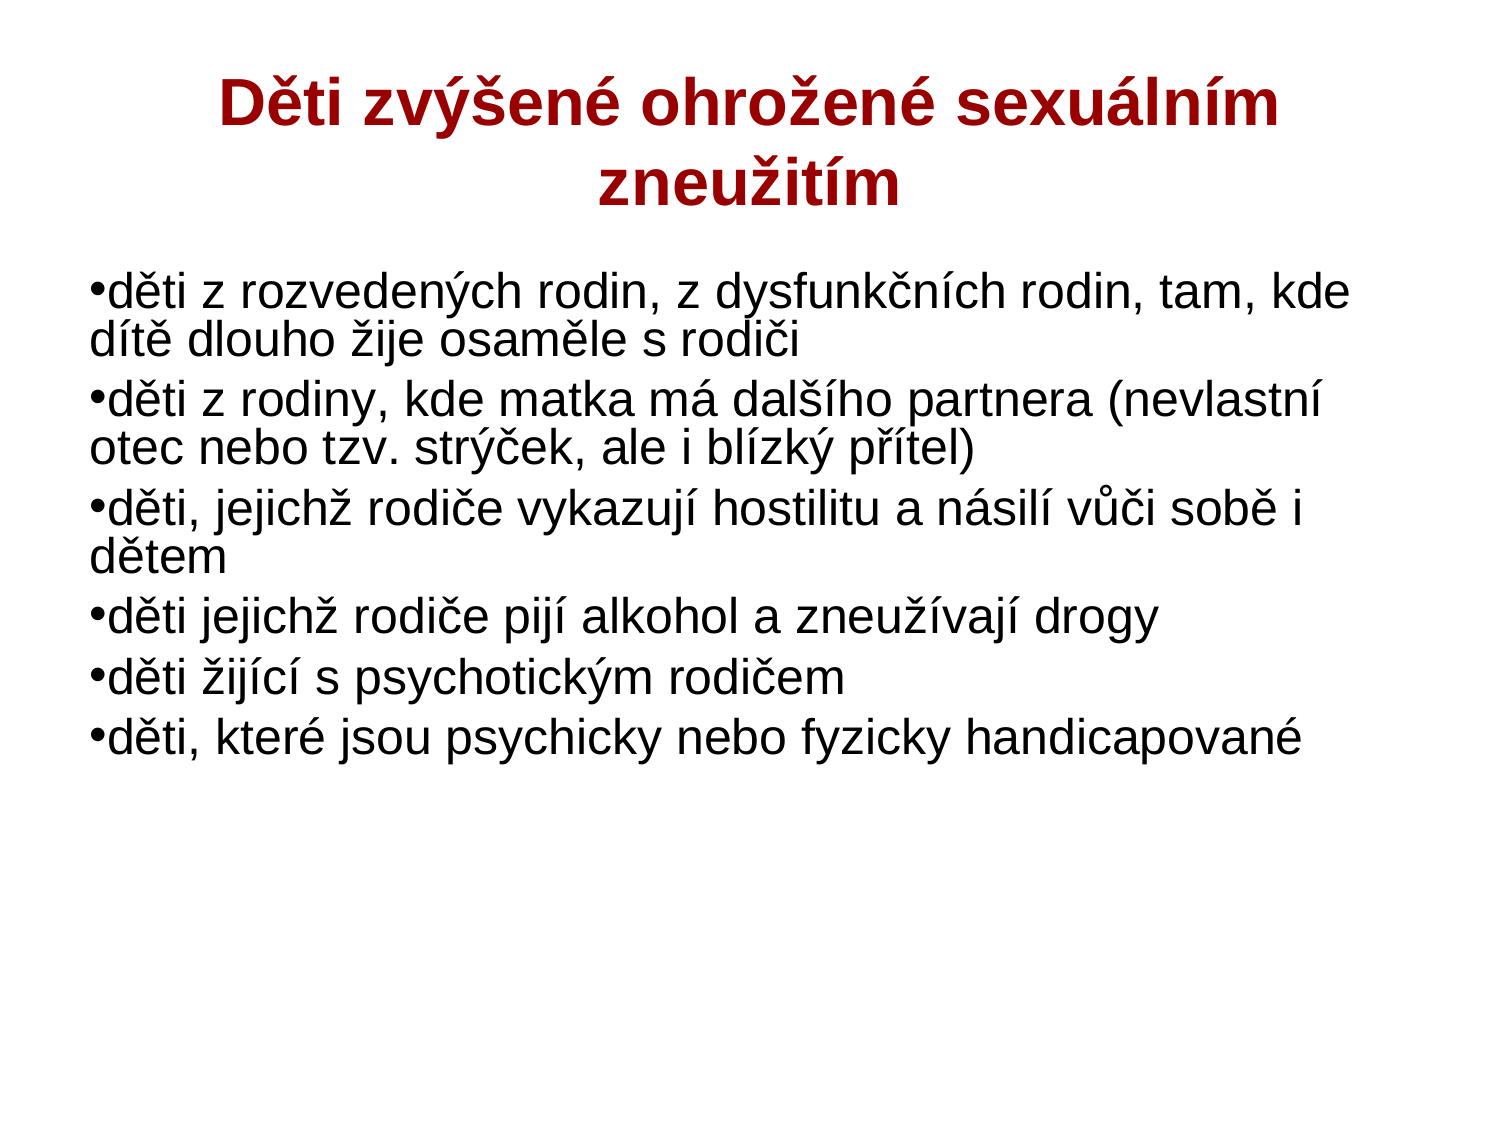

# Děti zvýšené ohrožené sexuálním zneužitím
děti z rozvedených rodin, z dysfunkčních rodin, tam, kde dítě dlouho žije osaměle s rodiči
děti z rodiny, kde matka má dalšího partnera (nevlastní otec nebo tzv. strýček, ale i blízký přítel)
děti, jejichž rodiče vykazují hostilitu a násilí vůči sobě i dětem
děti jejichž rodiče pijí alkohol a zneužívají drogy
děti žijící s psychotickým rodičem
děti, které jsou psychicky nebo fyzicky handicapované